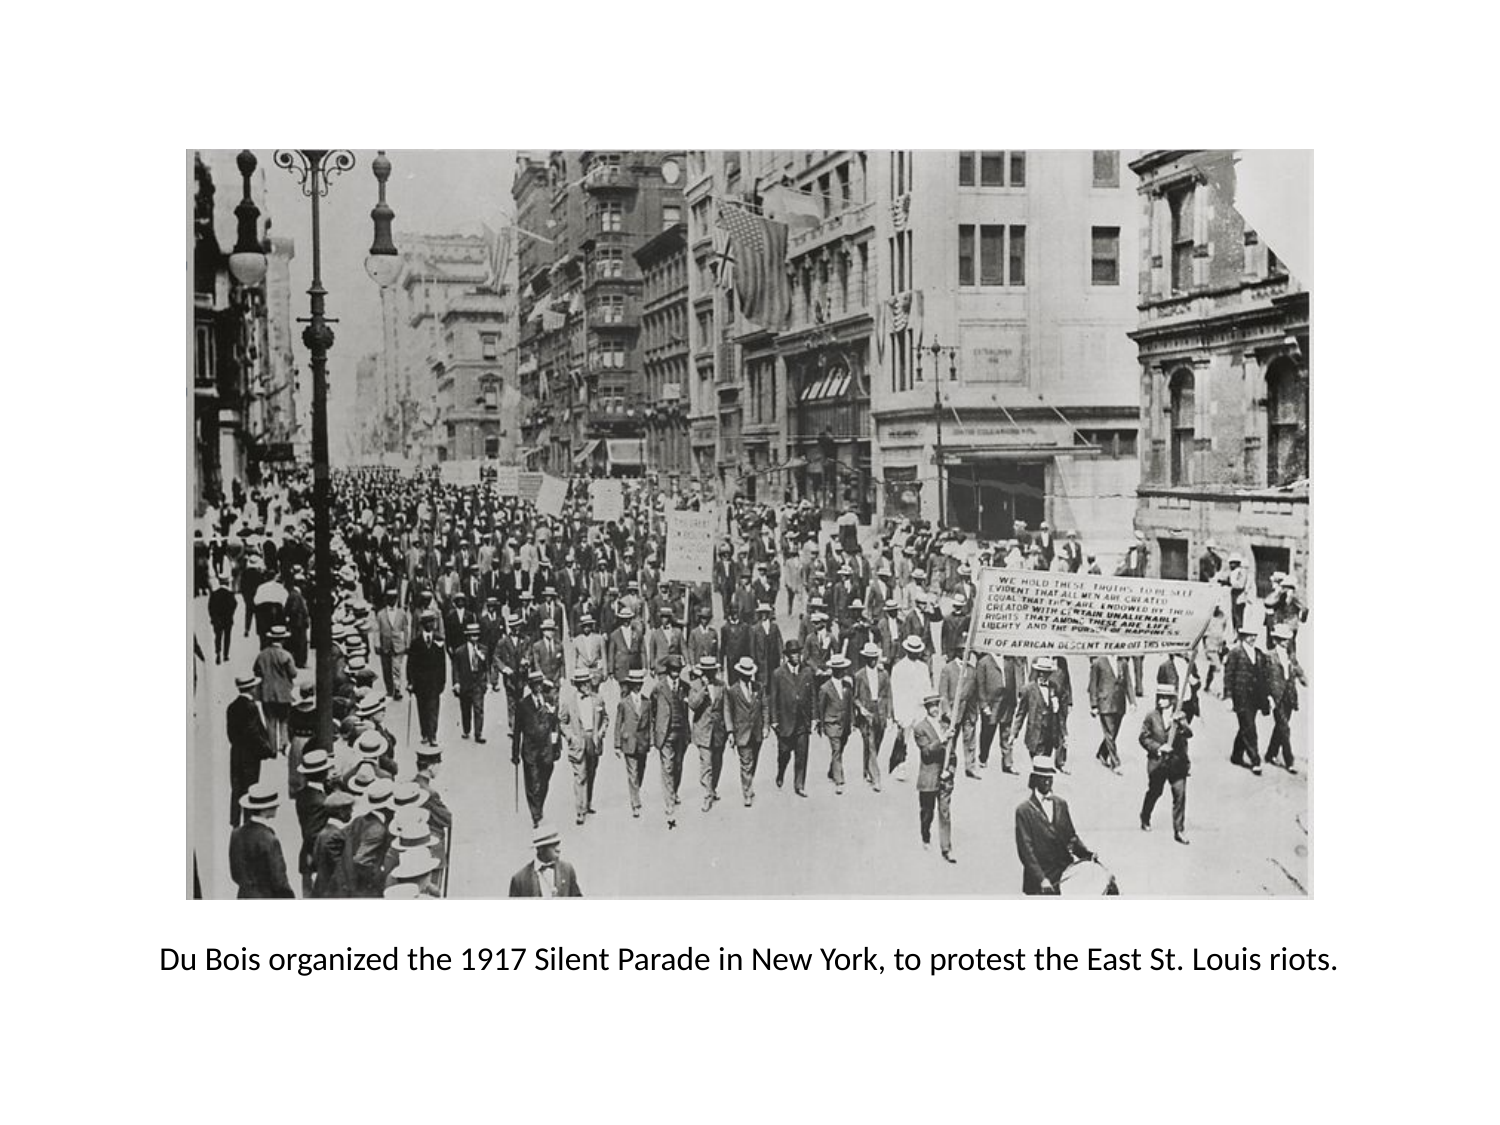

Du Bois organized the 1917 Silent Parade in New York, to protest the East St. Louis riots.